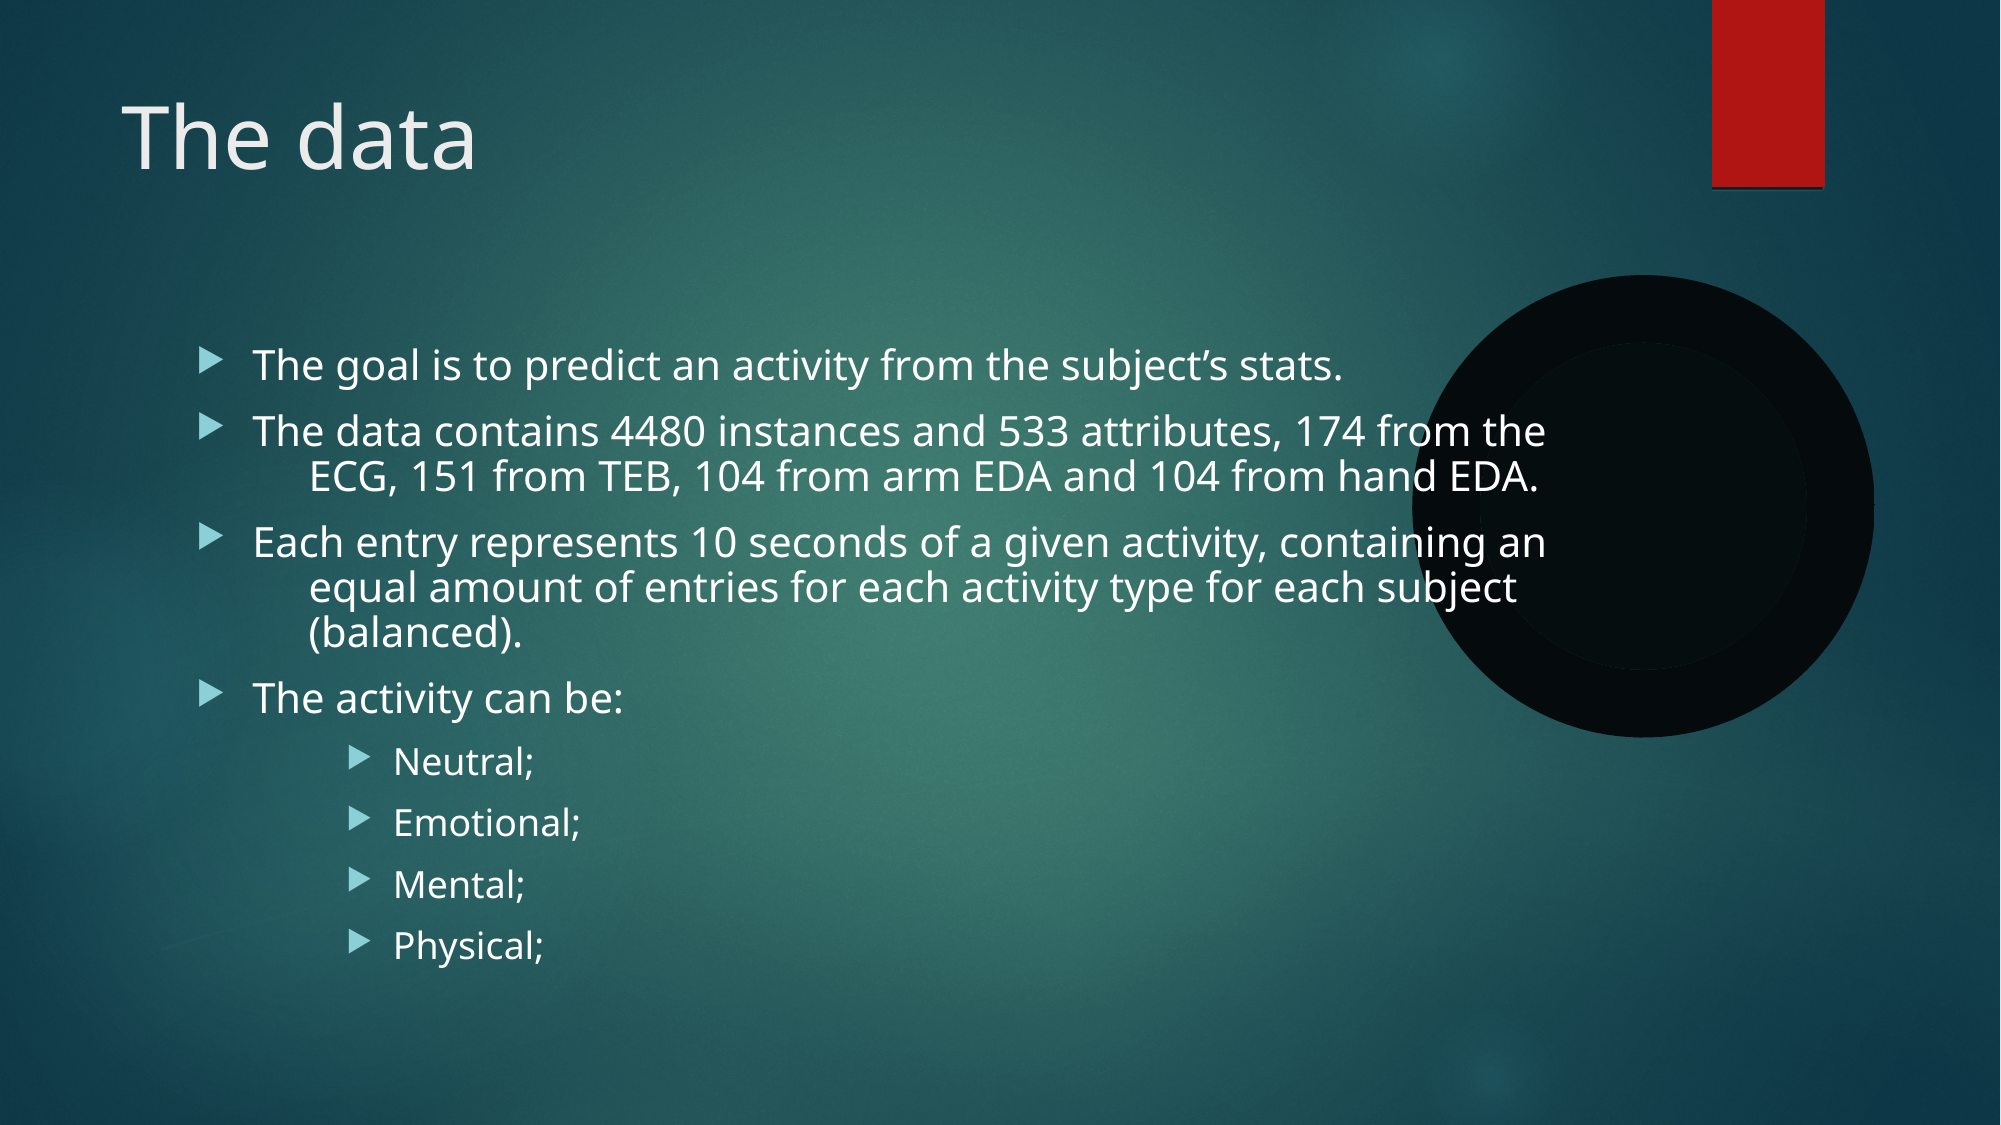

# The data
The goal is to predict an activity from the subject’s stats.
The data contains 4480 instances and 533 attributes, 174 from the ECG, 151 from TEB, 104 from arm EDA and 104 from hand EDA.
Each entry represents 10 seconds of a given activity, containing an equal amount of entries for each activity type for each subject (balanced).
The activity can be:
Neutral;
Emotional;
Mental;
Physical;